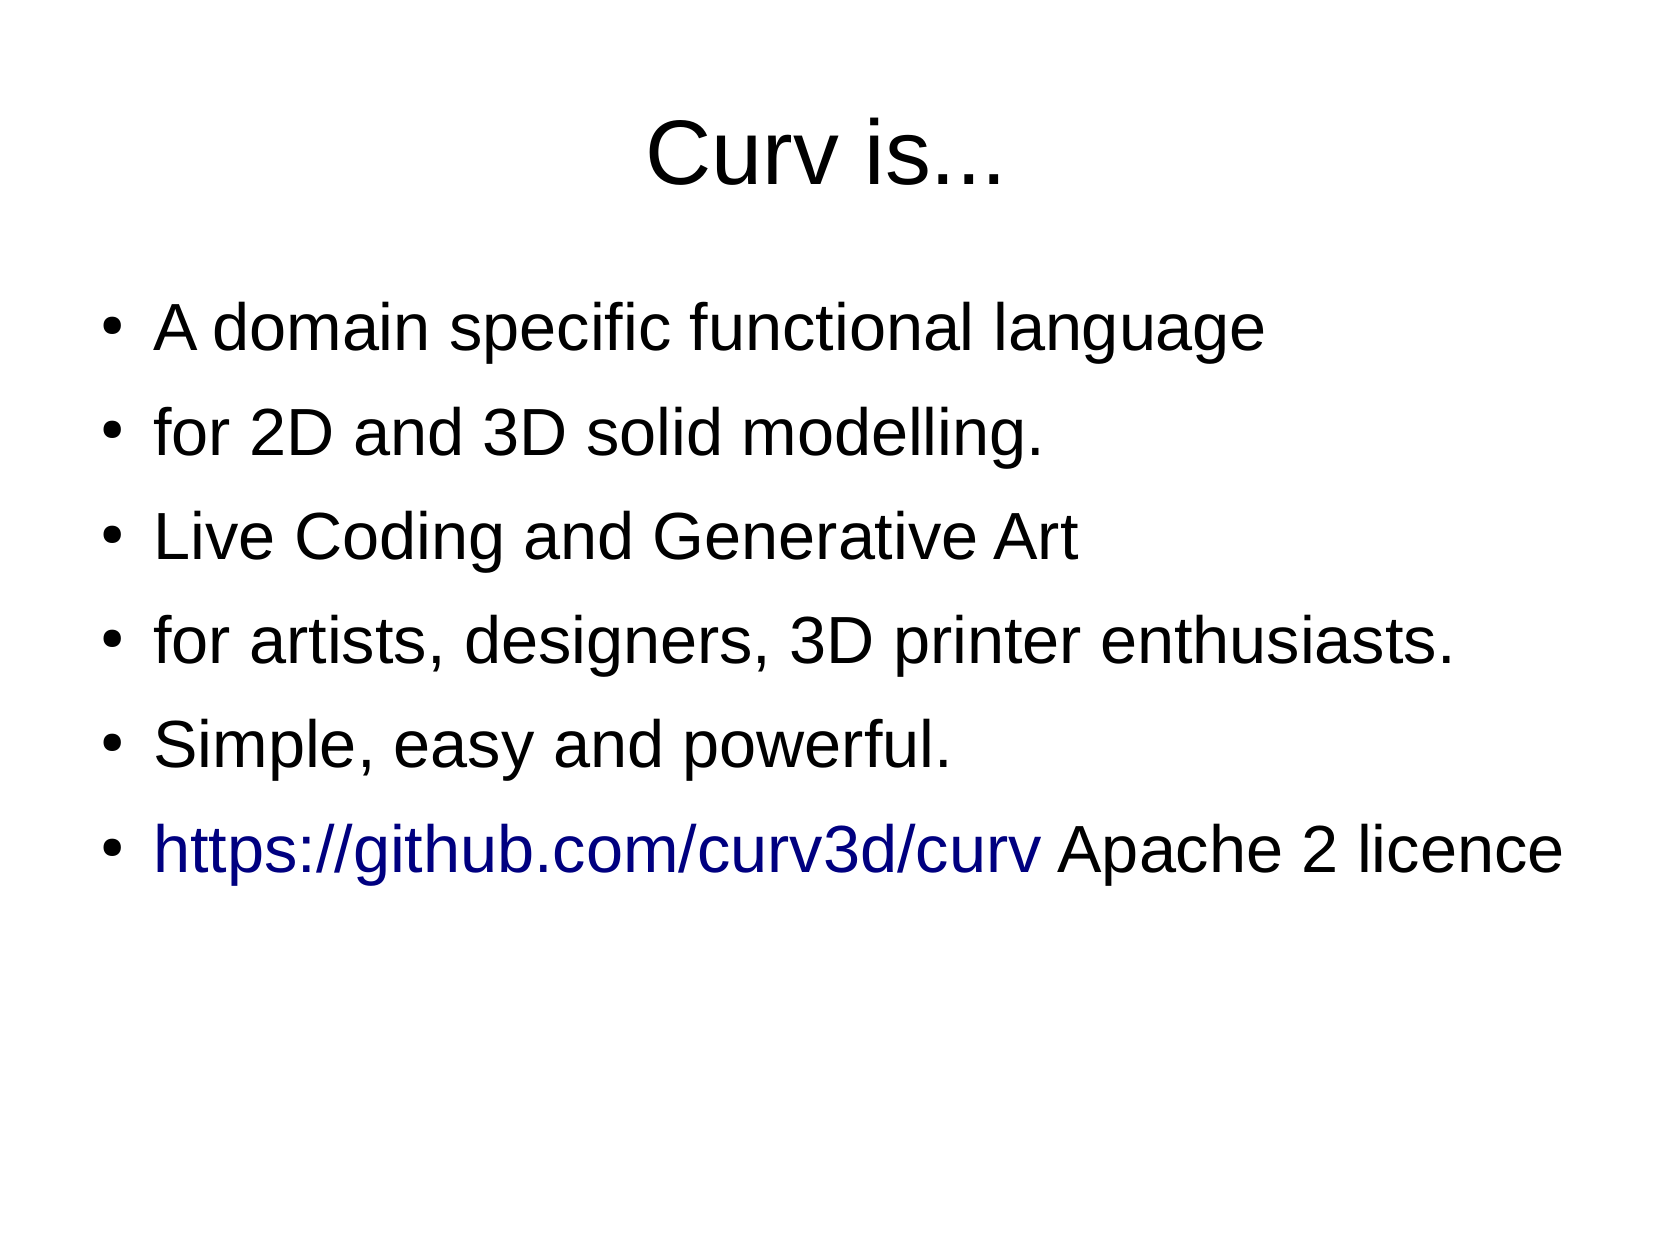

# Curv is...
A domain specific functional language
for 2D and 3D solid modelling.
Live Coding and Generative Art
for artists, designers, 3D printer enthusiasts.
Simple, easy and powerful.
https://github.com/curv3d/curv Apache 2 licence